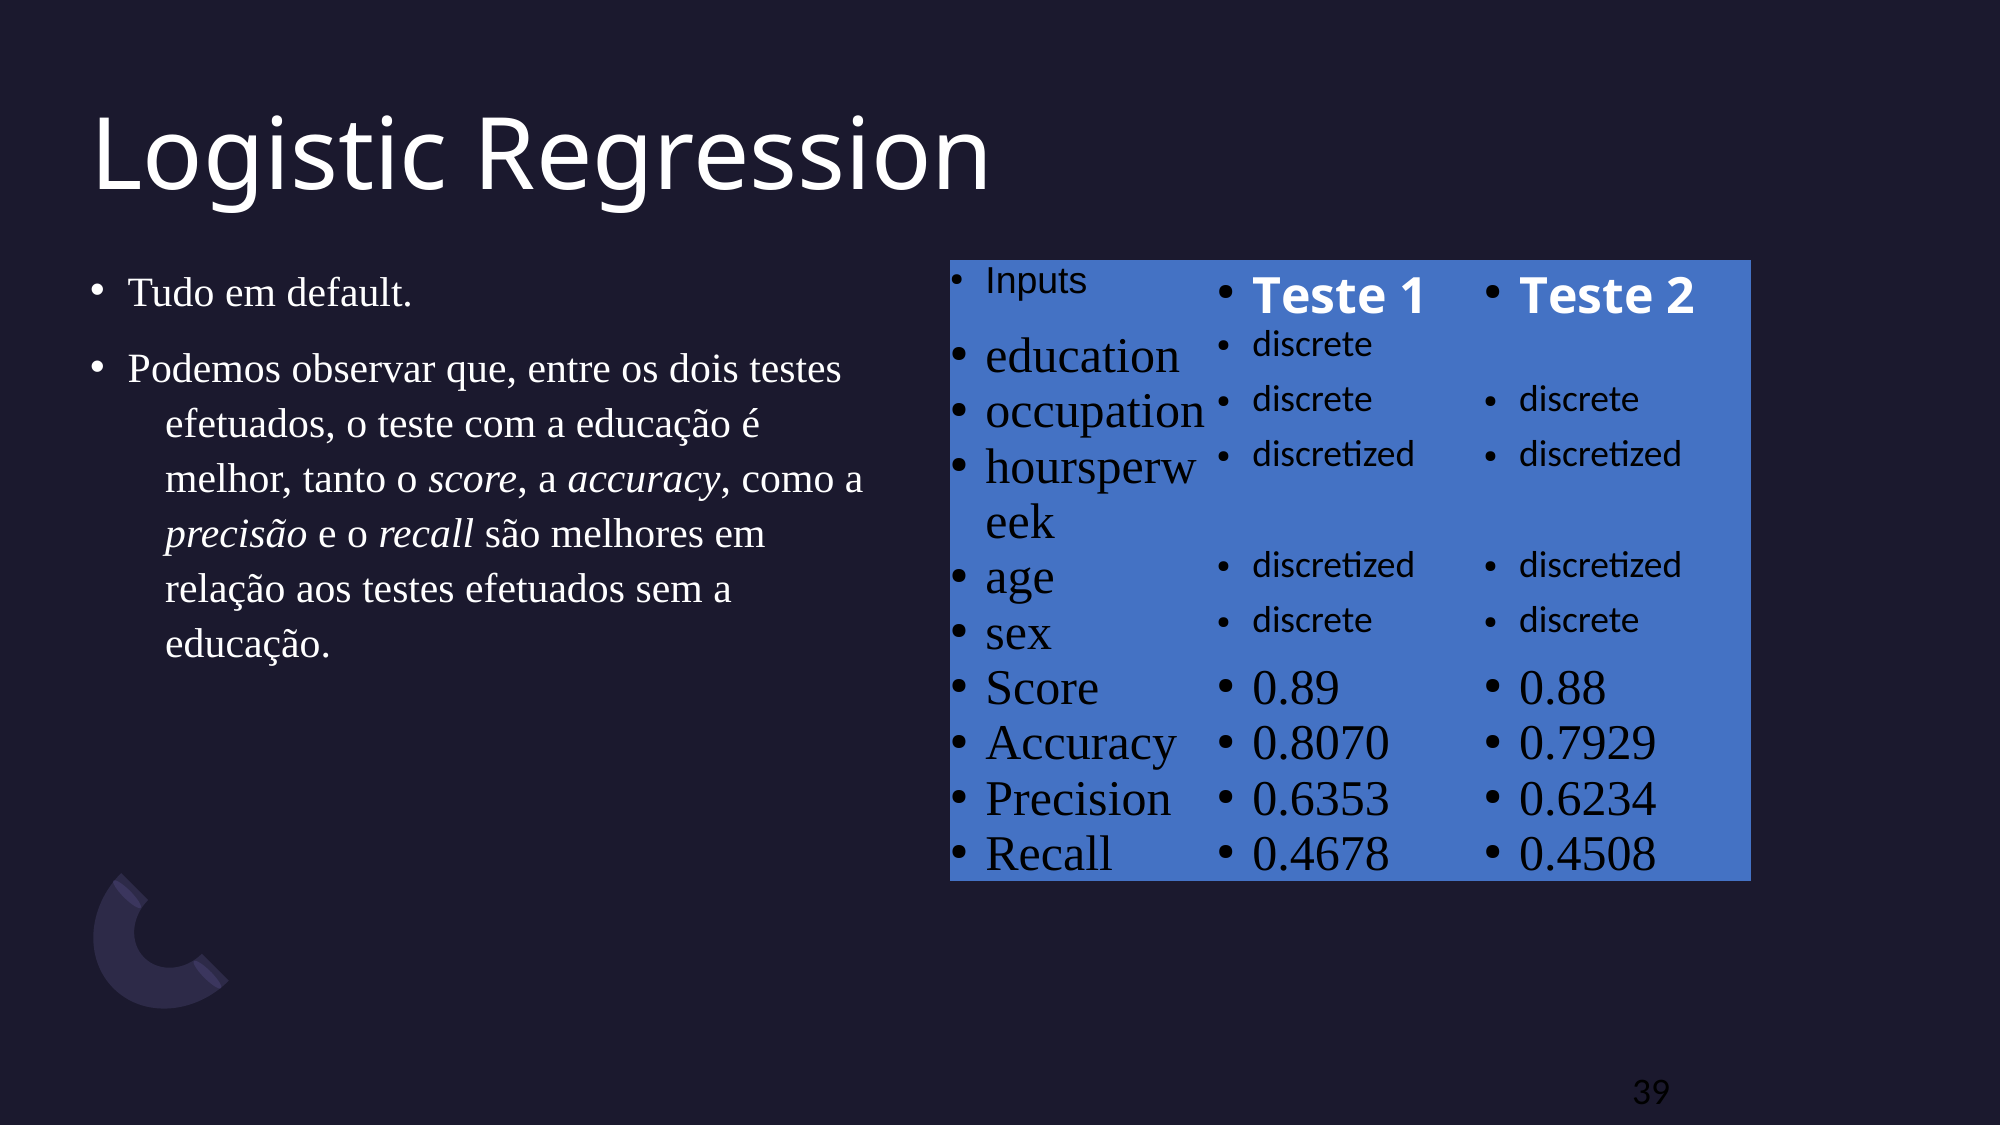

# Logistic Regression
Tudo em default.
Podemos observar que, entre os dois testes efetuados, o teste com a educação é melhor, tanto o score, a accuracy, como a precisão e o recall são melhores em relação aos testes efetuados sem a educação.
| Inputs | Teste 1 | Teste 2 |
| --- | --- | --- |
| education | discrete | |
| occupation | discrete | discrete |
| hoursperweek | discretized | discretized |
| age | discretized | discretized |
| sex | discrete | discrete |
| Score | 0.89 | 0.88 |
| Accuracy | 0.8070 | 0.7929 |
| Precision | 0.6353 | 0.6234 |
| Recall | 0.4678 | 0.4508 |